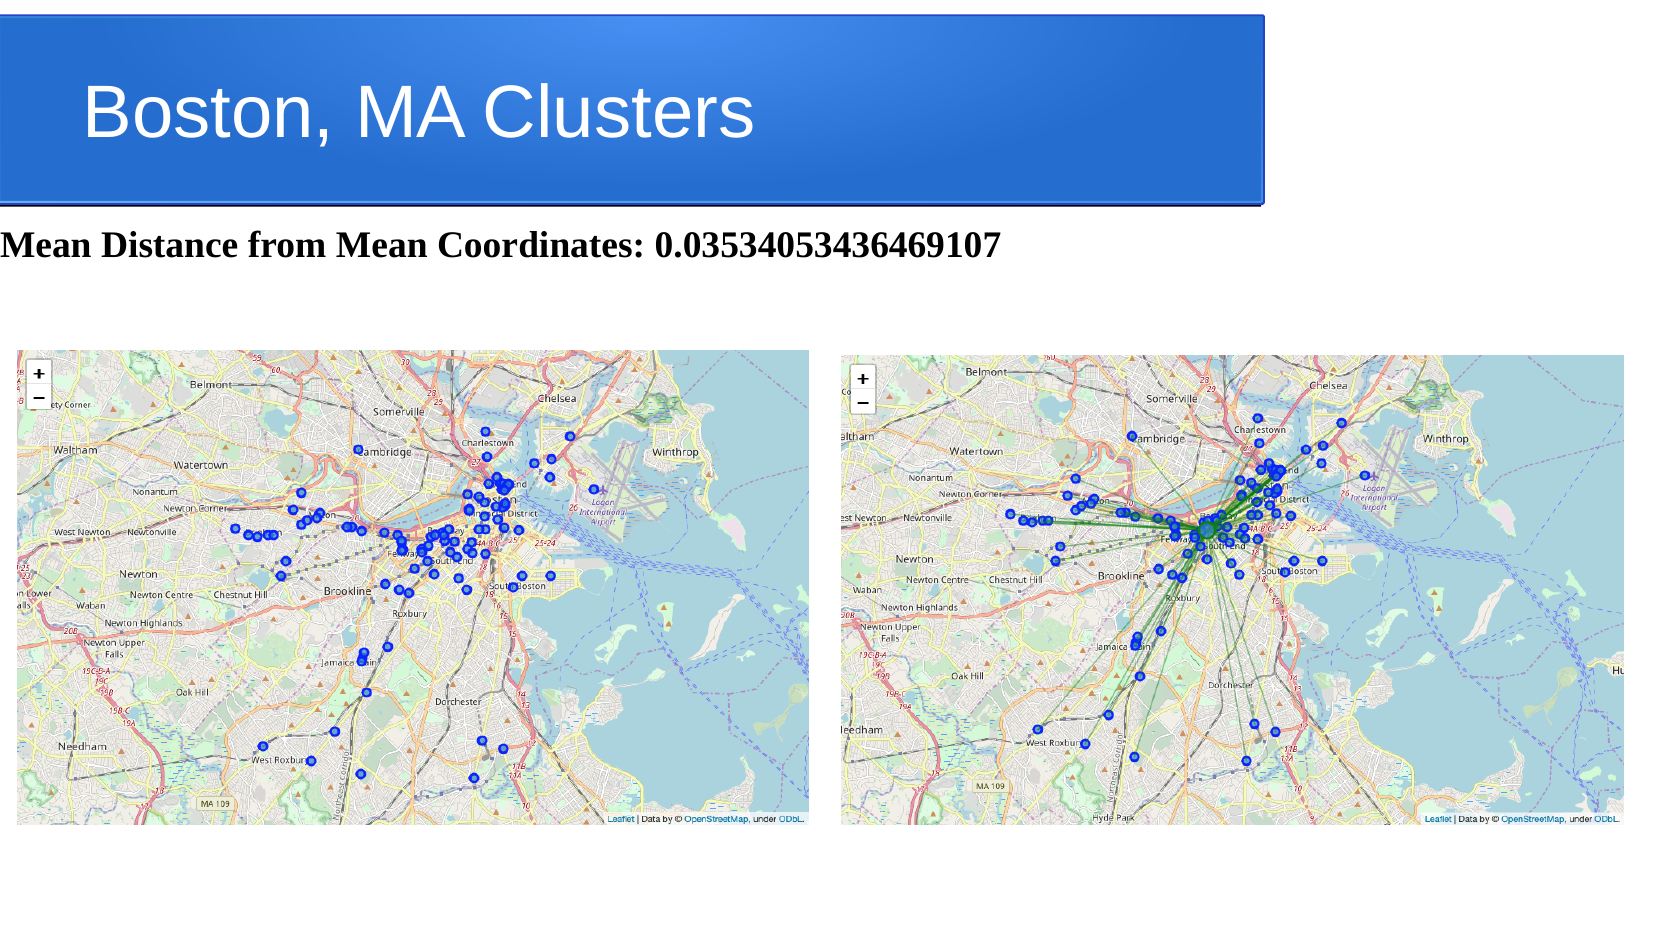

# Boston, MA Clusters
Mean Distance from Mean Coordinates: 0.03534053436469107